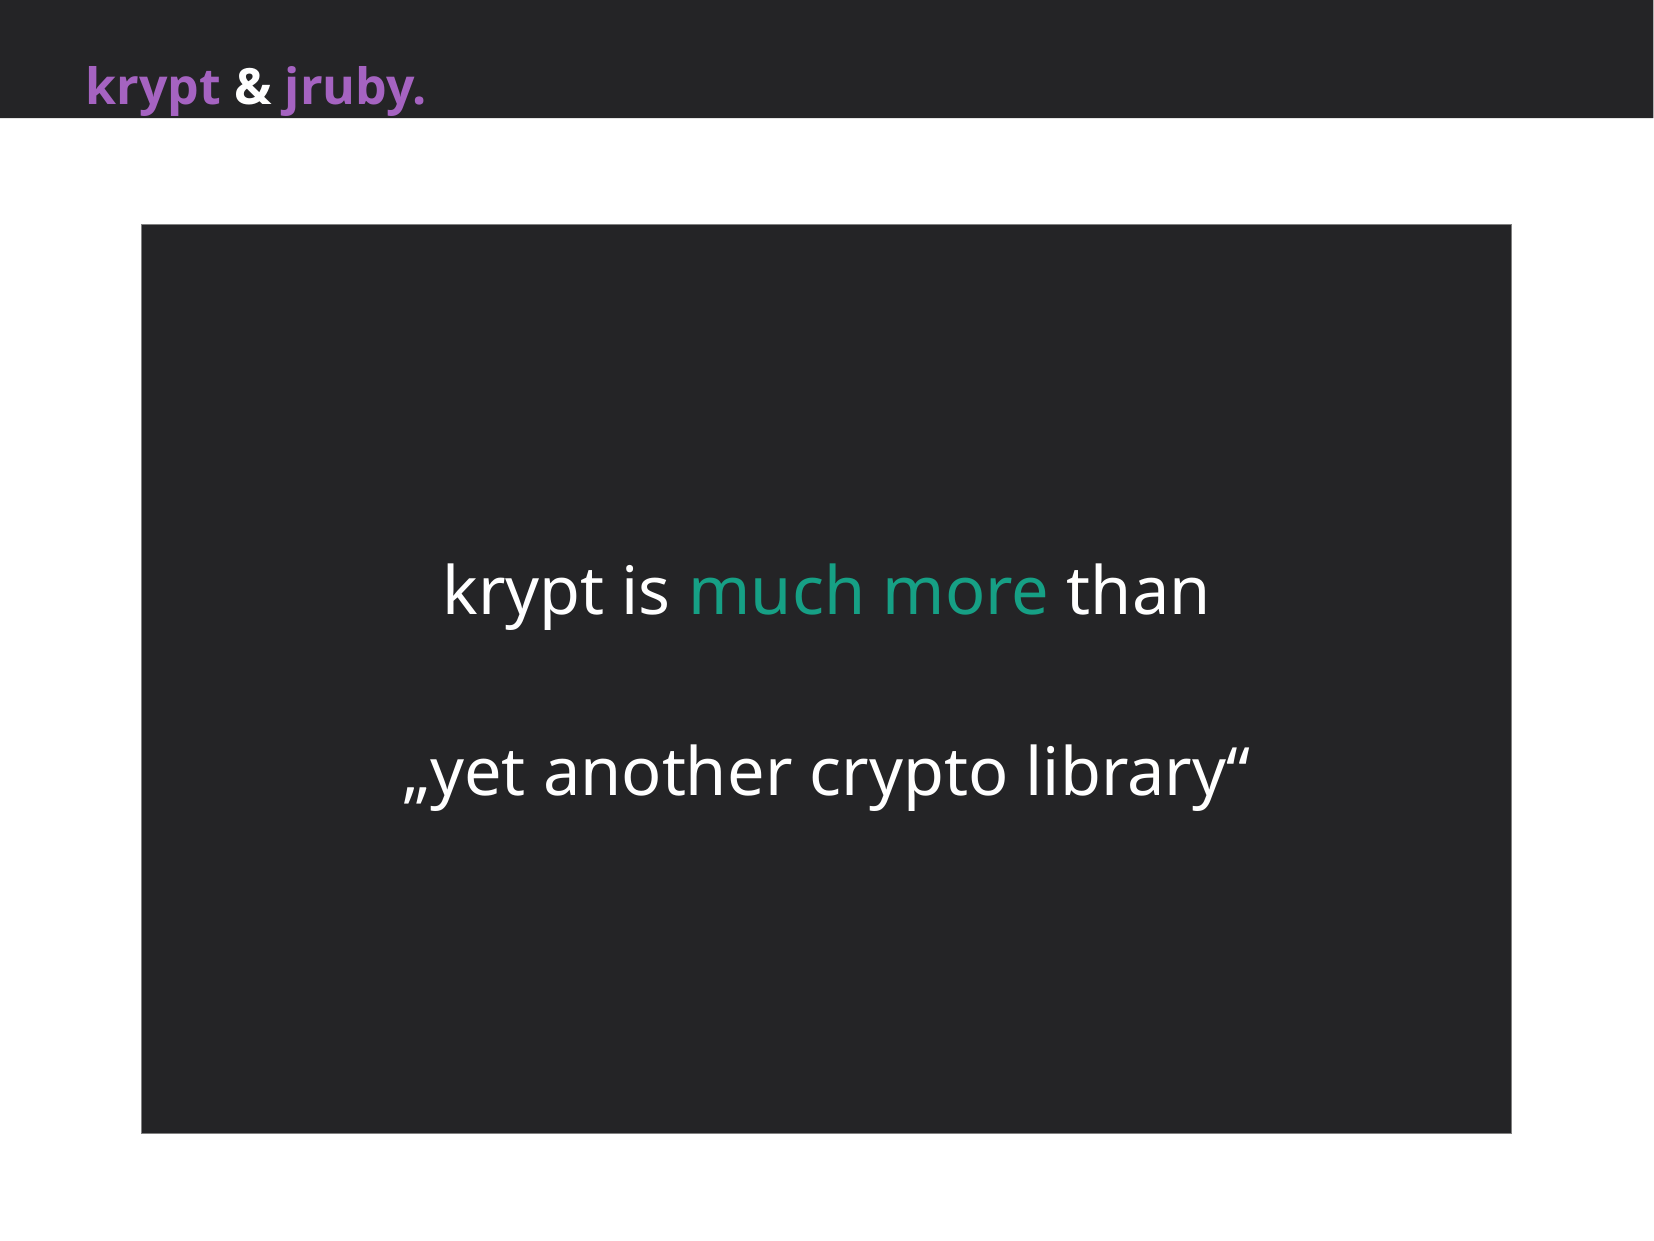

krypt & jruby.
krypt is much more than
„yet another crypto library“